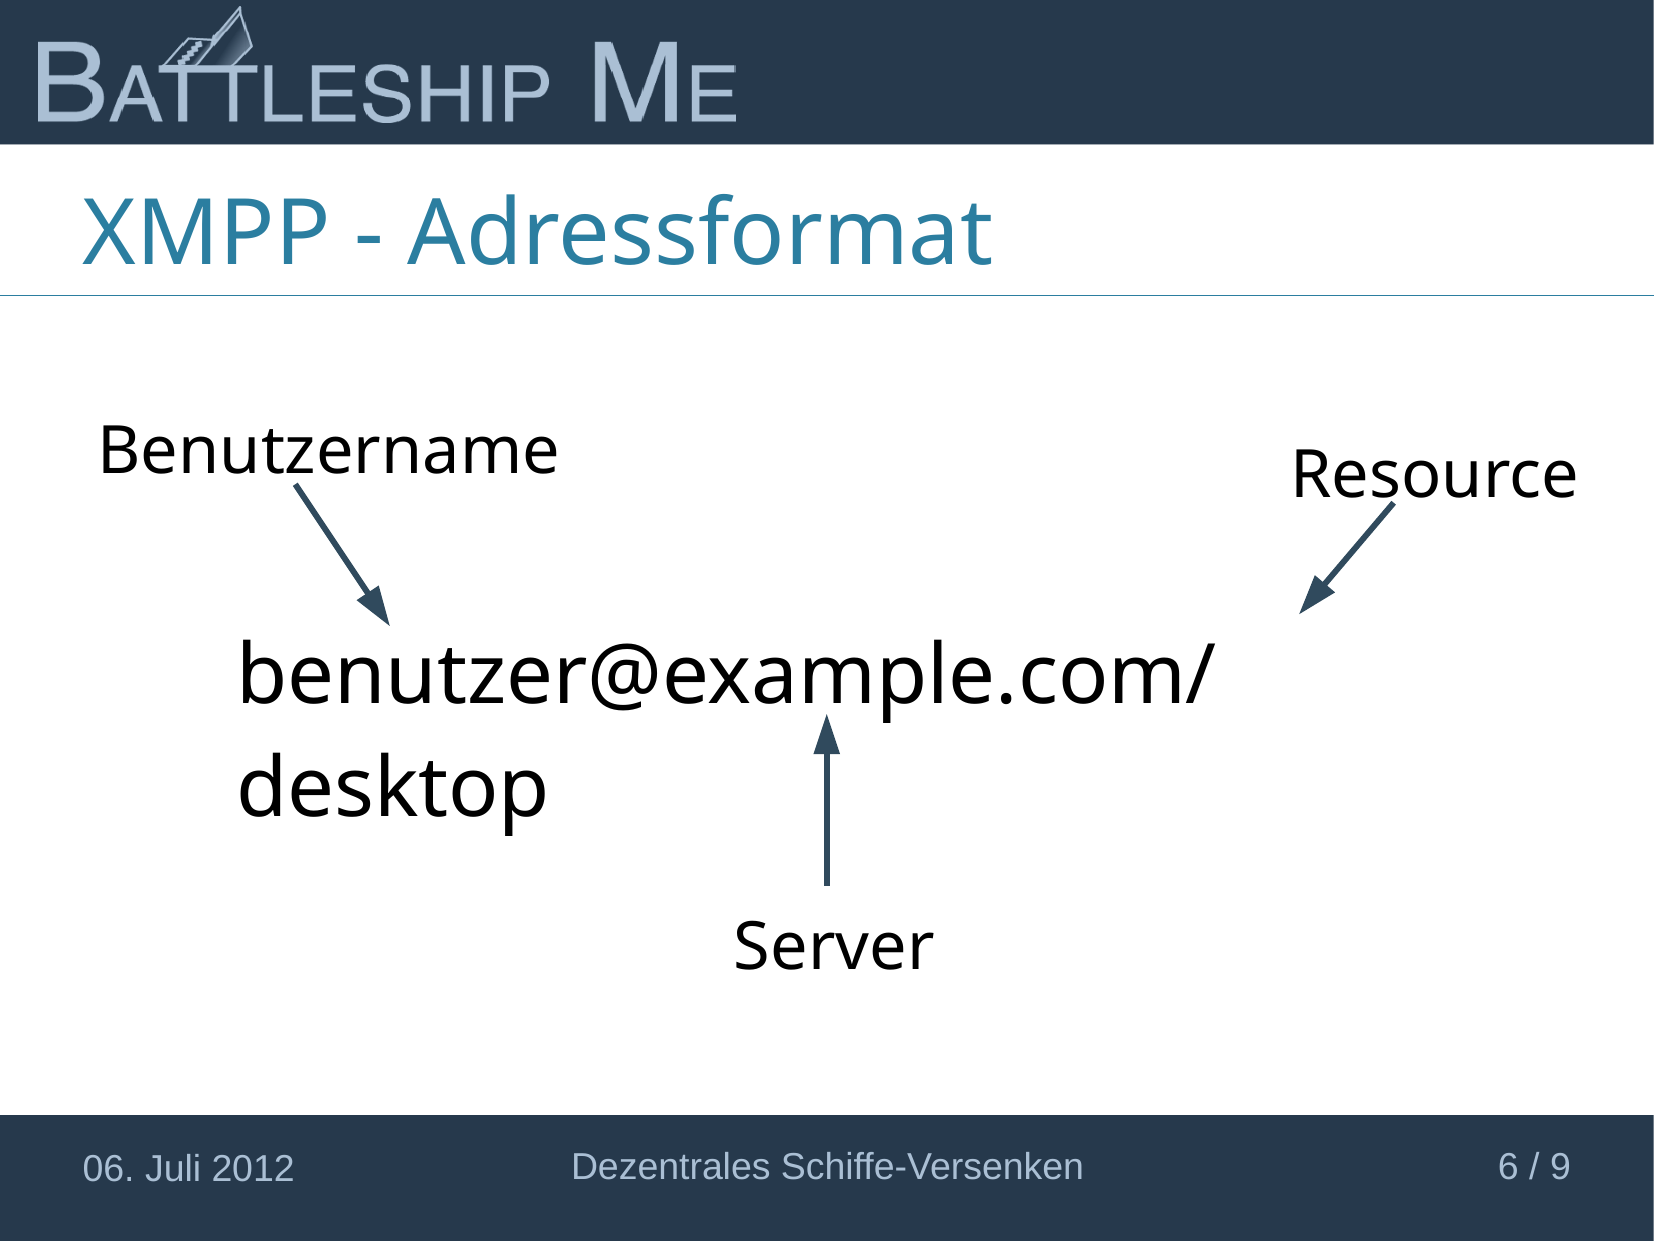

# XMPP - Adressformat
Benutzername
Resource
benutzer@example.com/desktop
Server
Dezentrales Schiffe-Versenken
6
06. Juli 2012